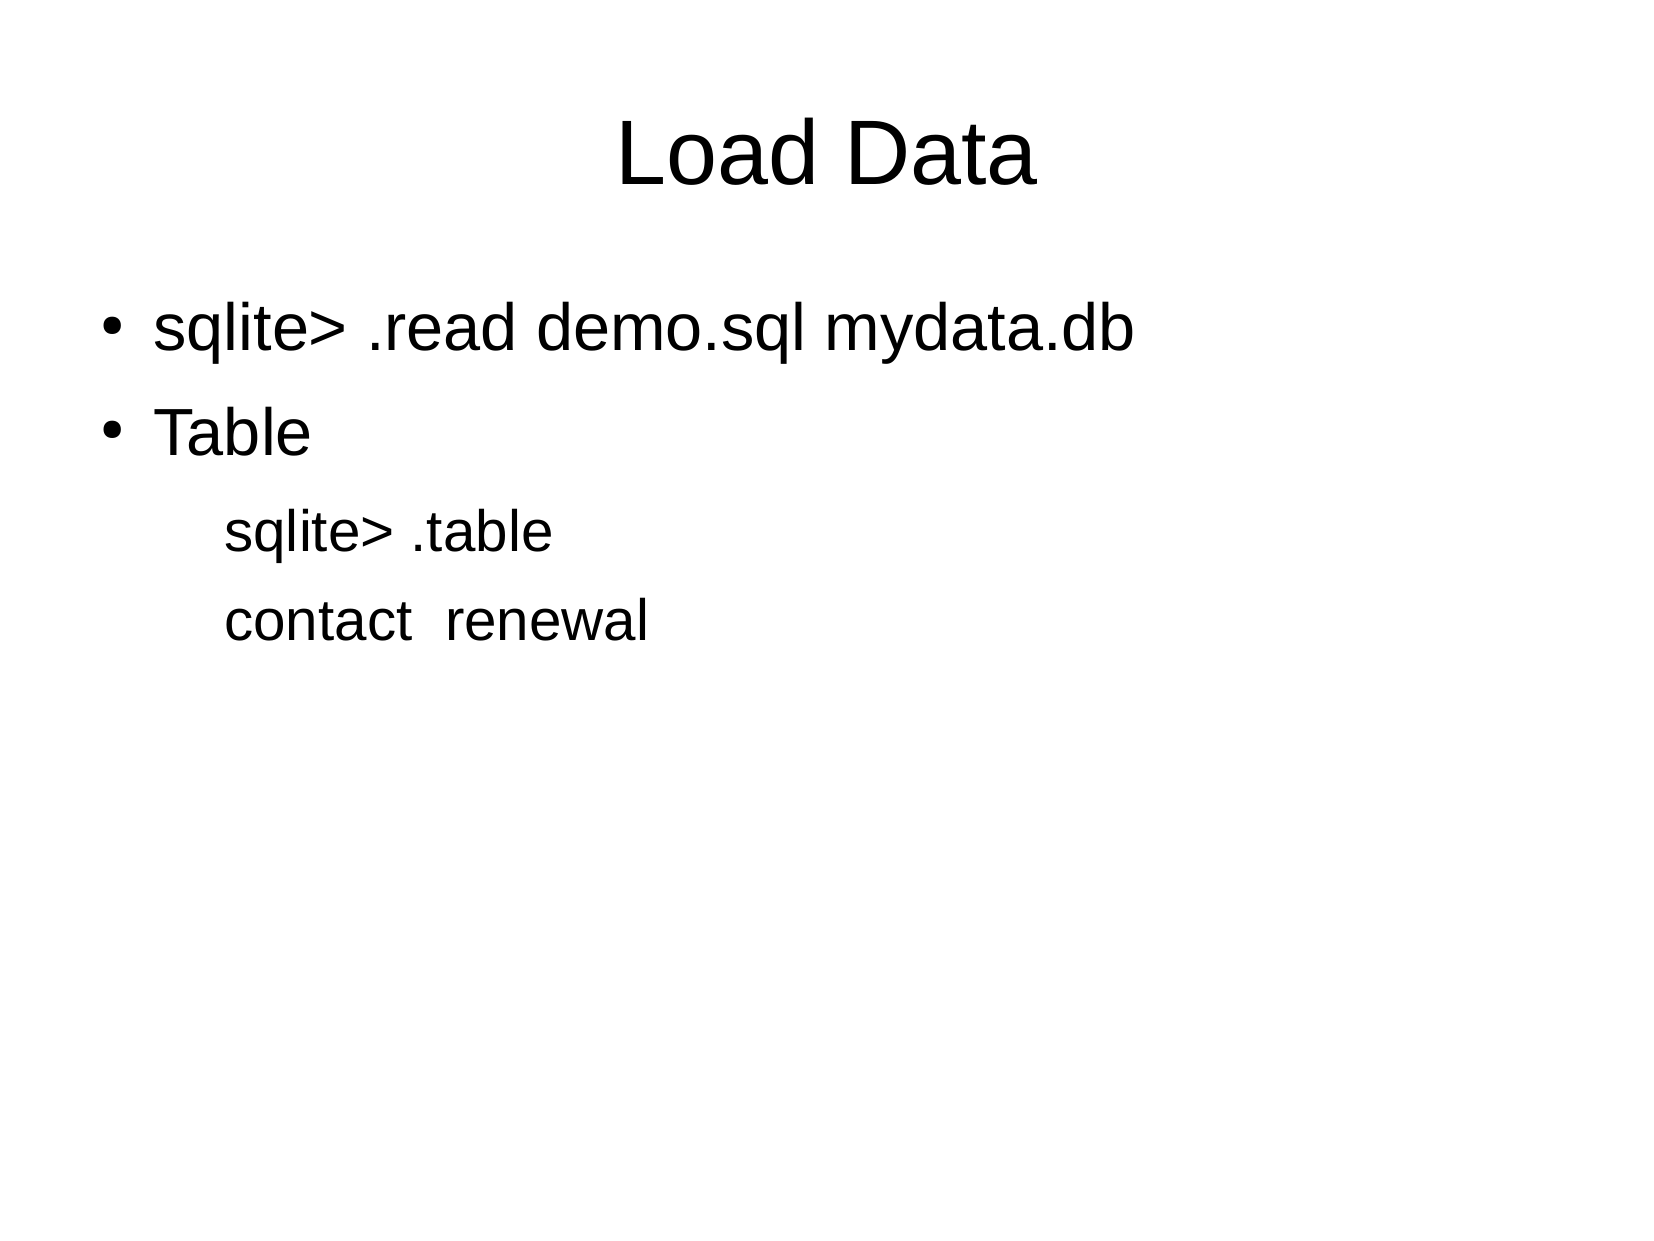

# Load Data
sqlite> .read demo.sql mydata.db
Table
sqlite> .table
contact renewal